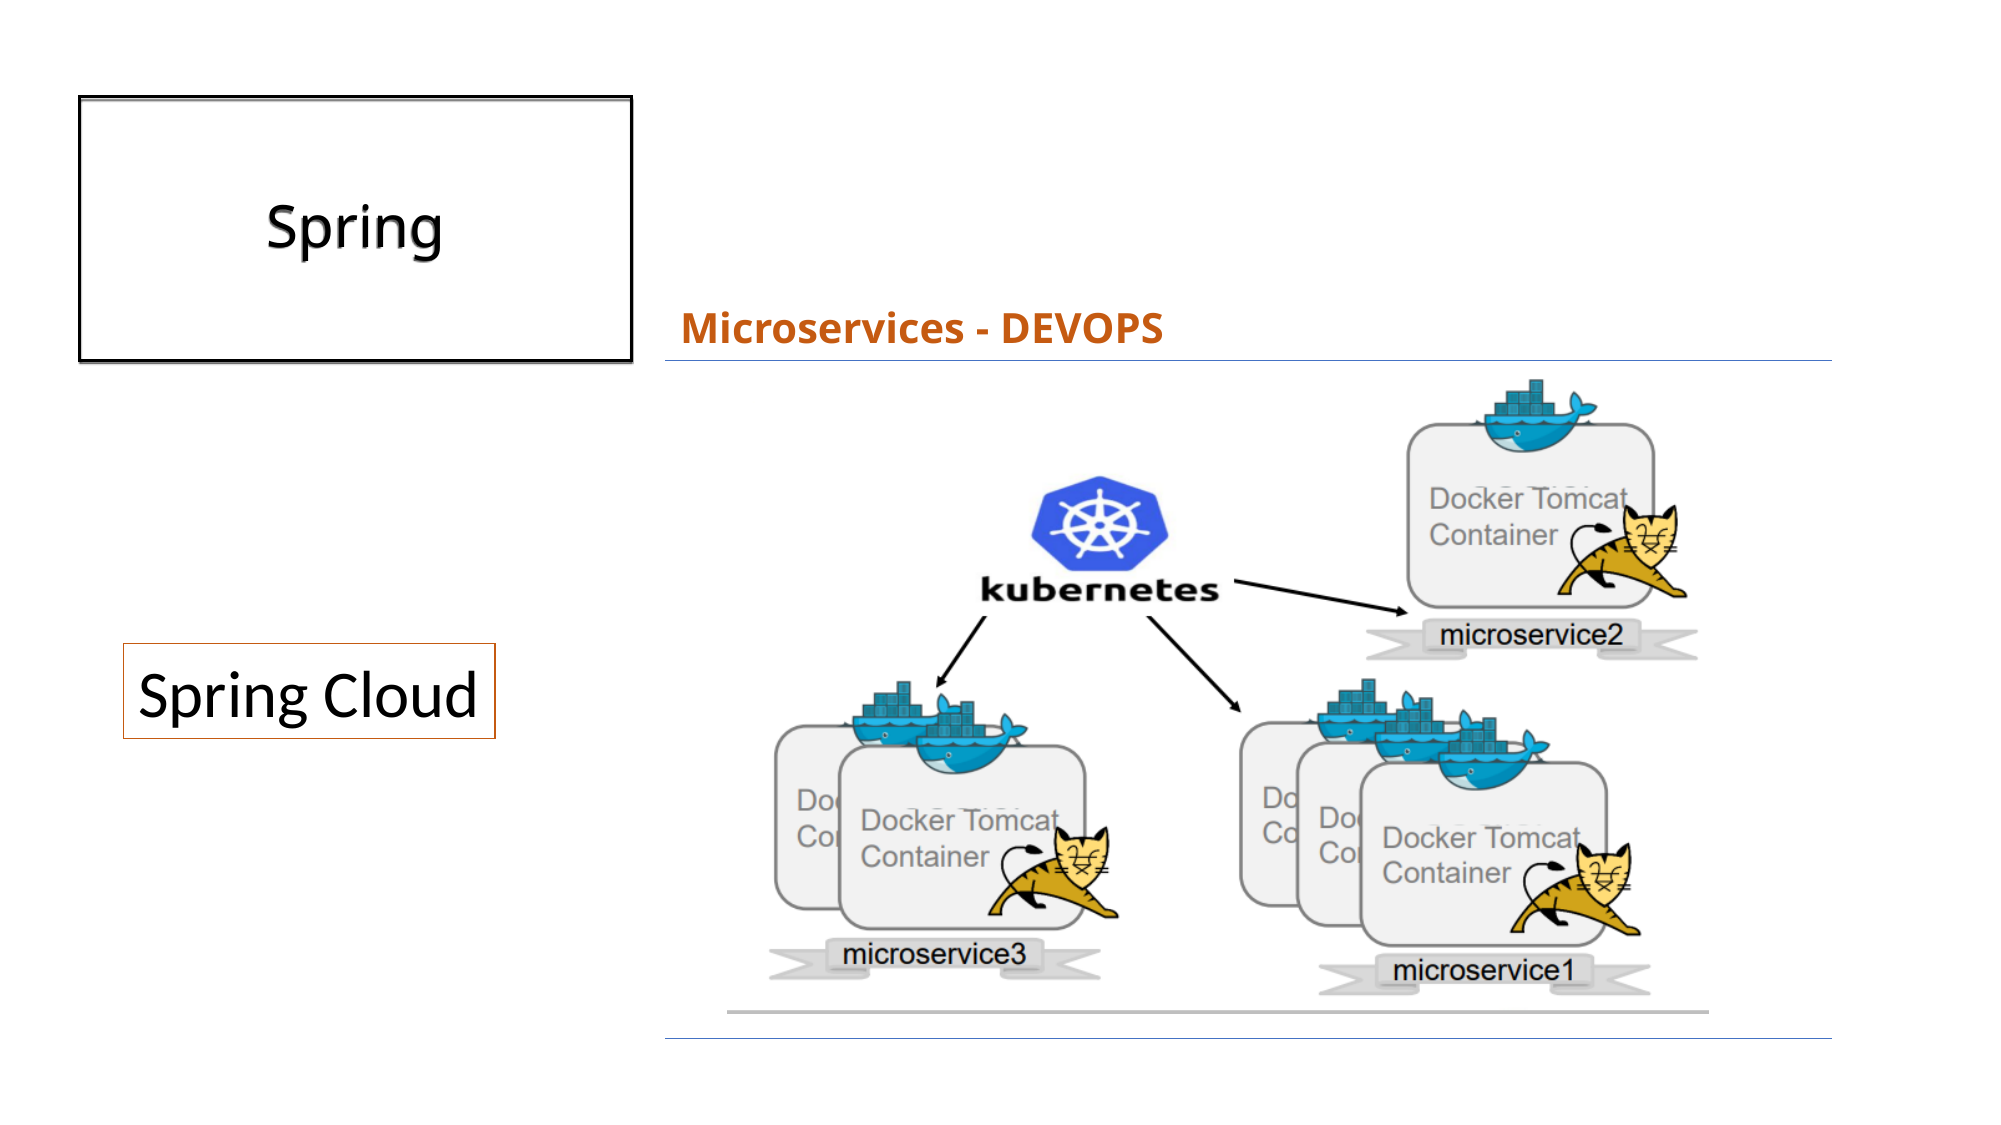

# Spring
Microservices - DEVOPS
Spring Cloud